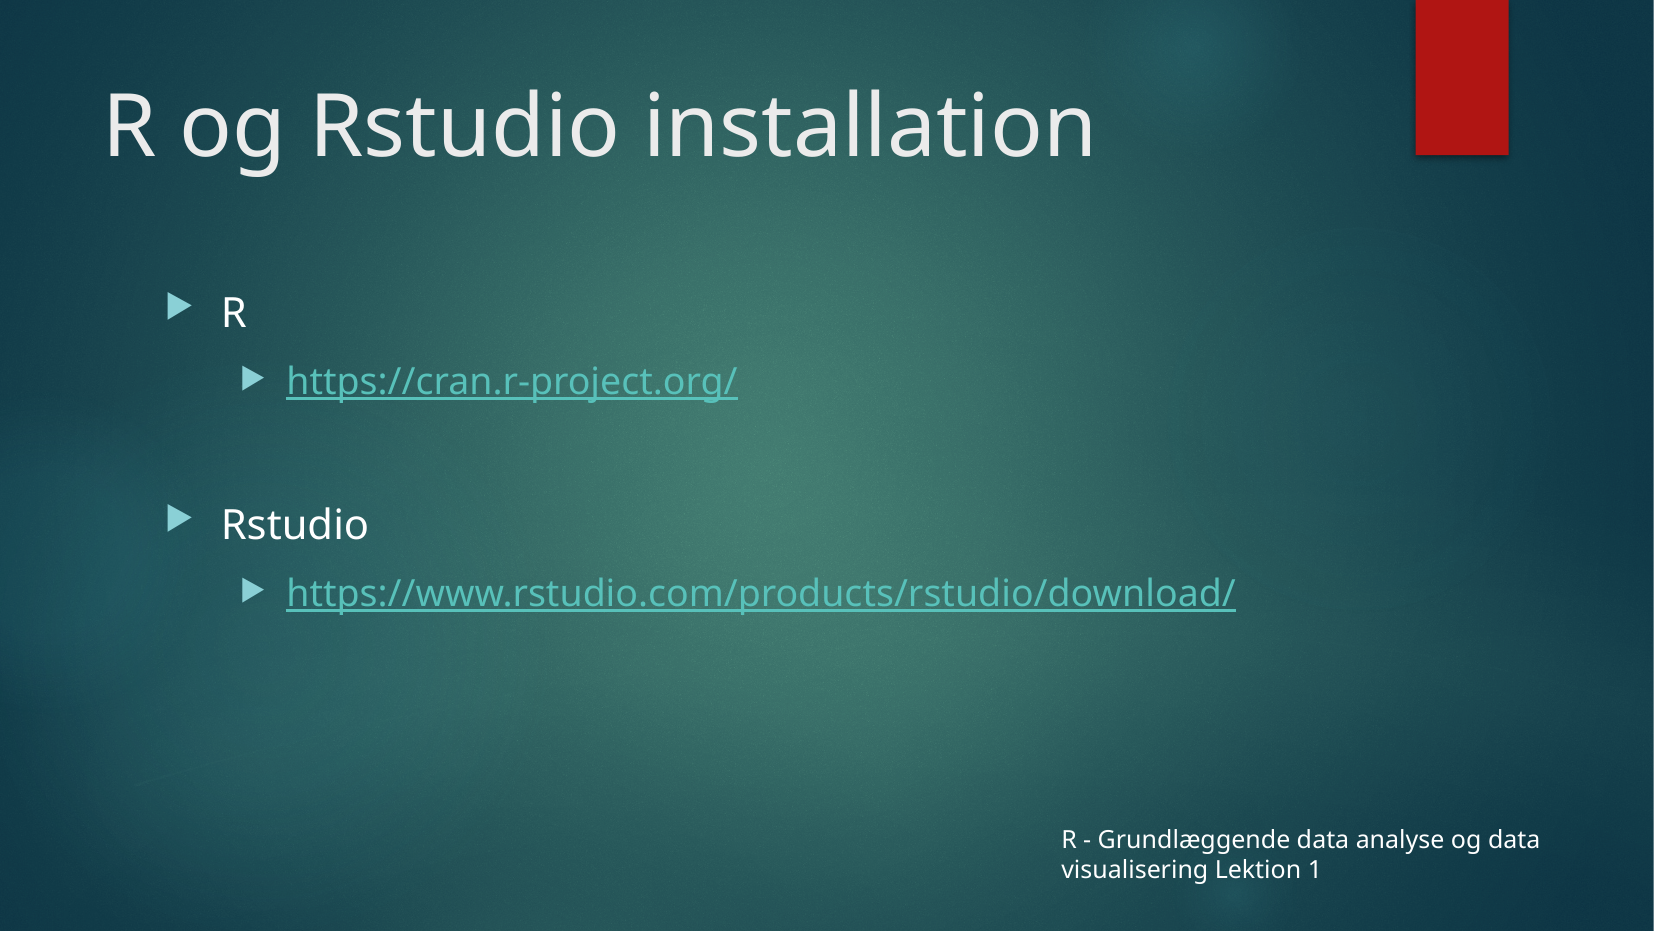

# R og Rstudio installation
R
https://cran.r-project.org/
Rstudio
https://www.rstudio.com/products/rstudio/download/
R - Grundlæggende data analyse og data visualisering Lektion 1